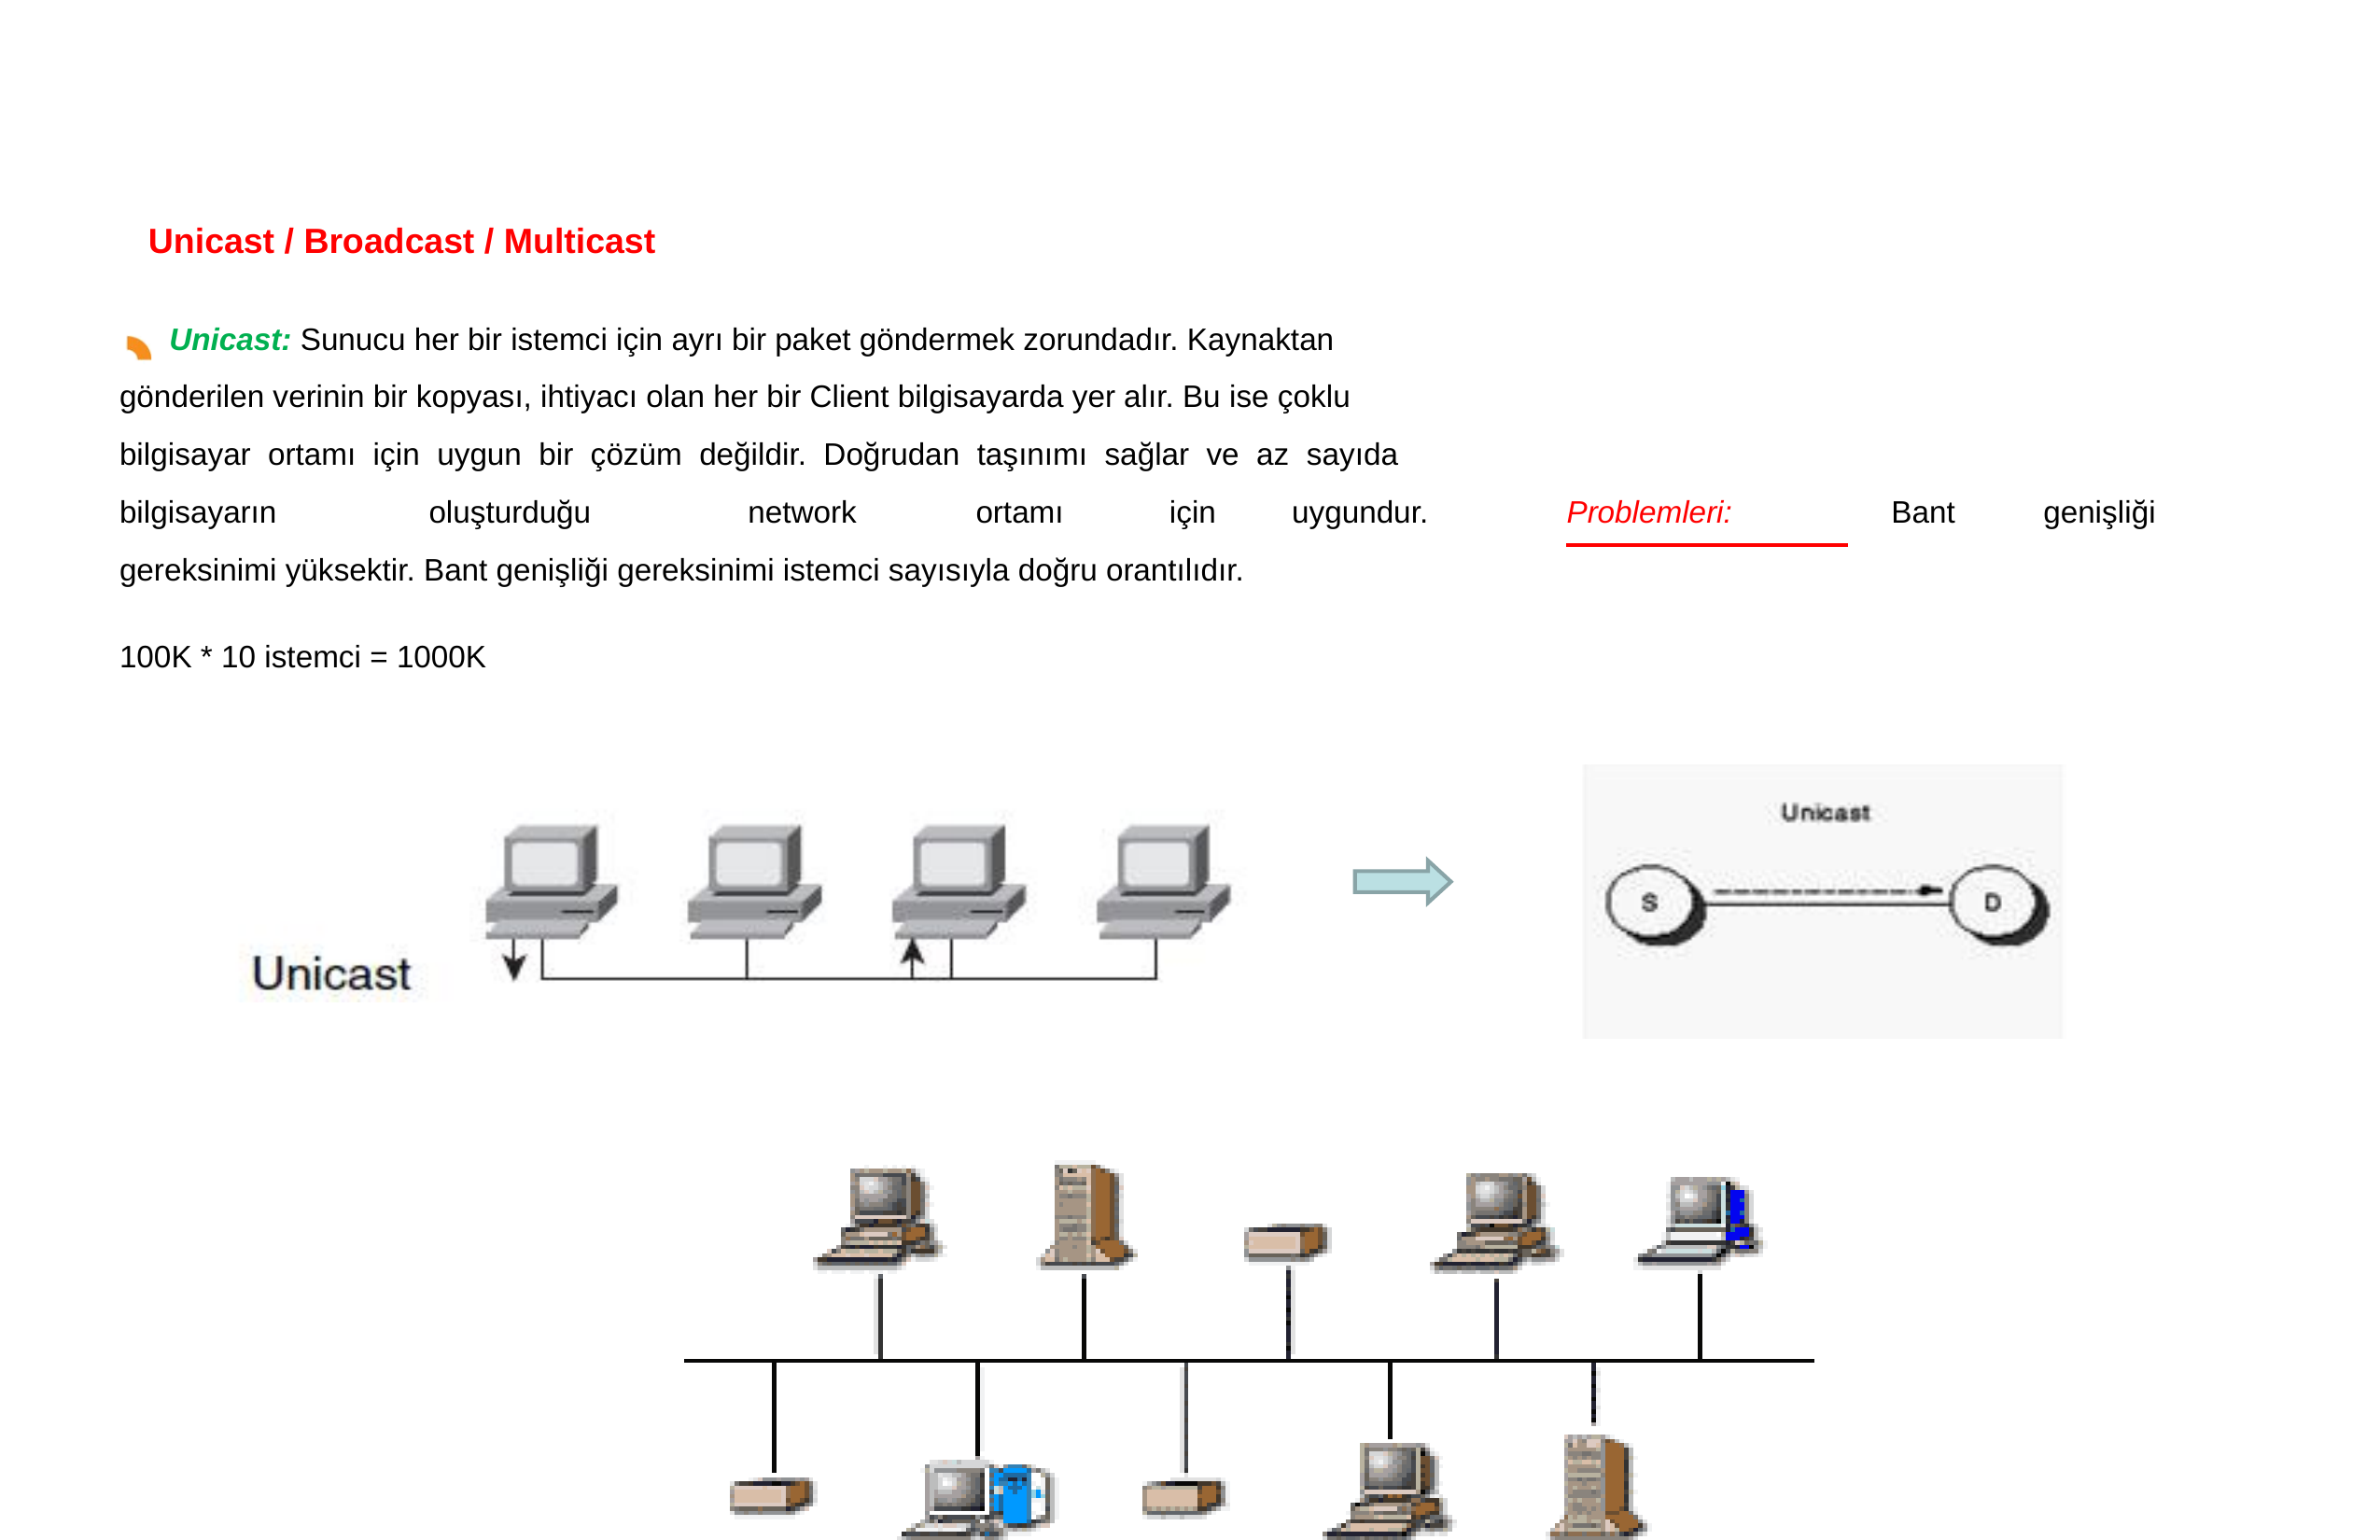

Unicast / Broadcast / Multicast
 Unicast: Sunucu her bir istemci için ayrı bir paket göndermek zorundadır. Kaynaktan
gönderilen verinin bir kopyası, ihtiyacı olan her bir Client bilgisayarda yer alır. Bu ise çoklu
bilgisayar ortamı için uygun bir çözüm değildir. Doğrudan taşınımı sağlar ve az sayıda
bilgisayarın
oluşturduğu
network
ortamı
için
uygundur.
Problemleri:
Bant
genişliği
gereksinimi yüksektir. Bant genişliği gereksinimi istemci sayısıyla doğru orantılıdır.
100K * 10 istemci = 1000K